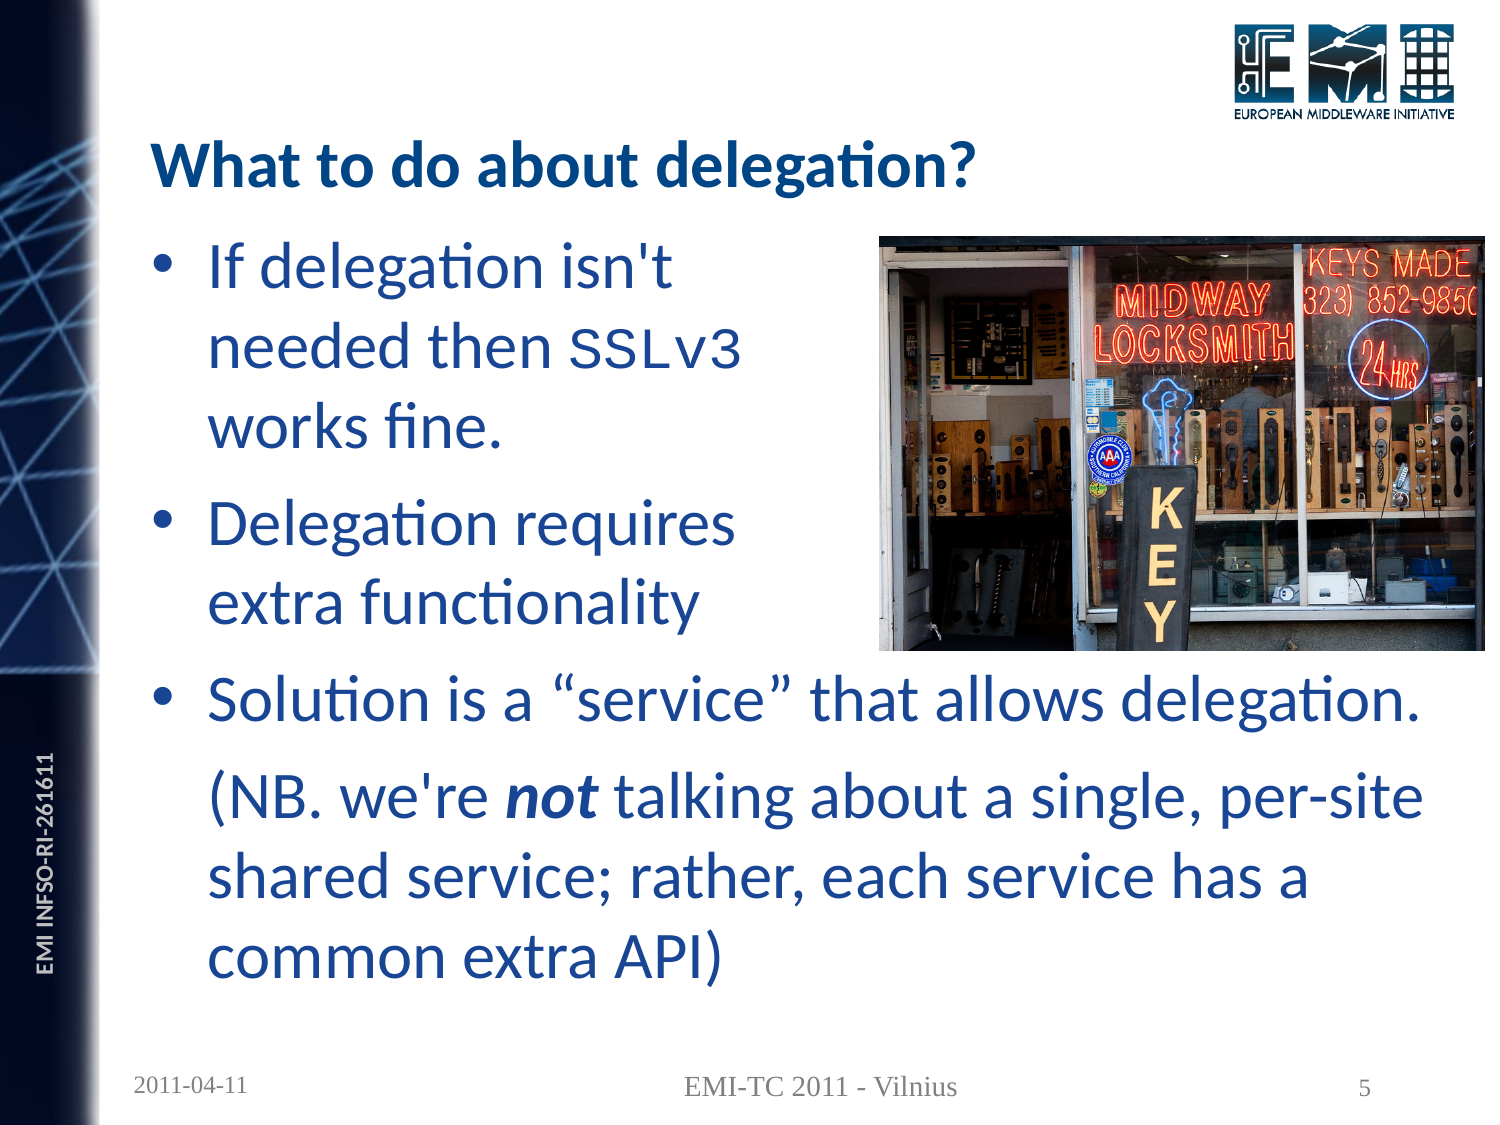

# What to do about delegation?
If delegation isn't
needed then SSLv3
works fine.
Delegation requires
extra functionality
Solution is a “service” that allows delegation.
(NB. we're not talking about a single, per-site shared service; rather, each service has a common extra API)
2011-04-11
EMI-TC 2011 - Vilnius
5